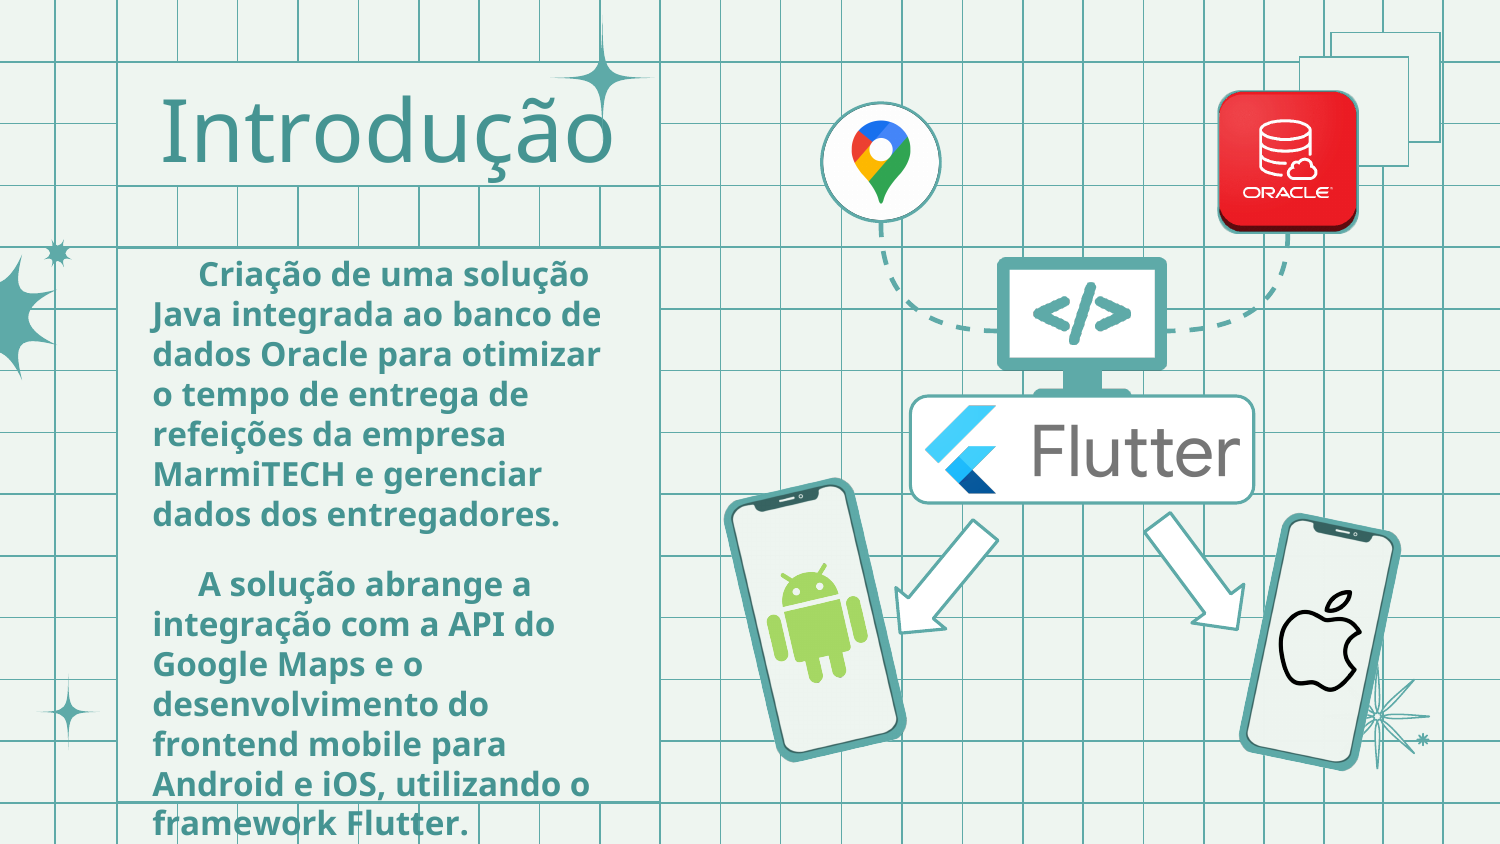

Introdução
# Criação de uma solução Java integrada ao banco de dados Oracle para otimizar o tempo de entrega de refeições da empresa MarmiTECH e gerenciar dados dos entregadores.
A solução abrange a integração com a API do Google Maps e o desenvolvimento do frontend mobile para Android e iOS, utilizando o framework Flutter.